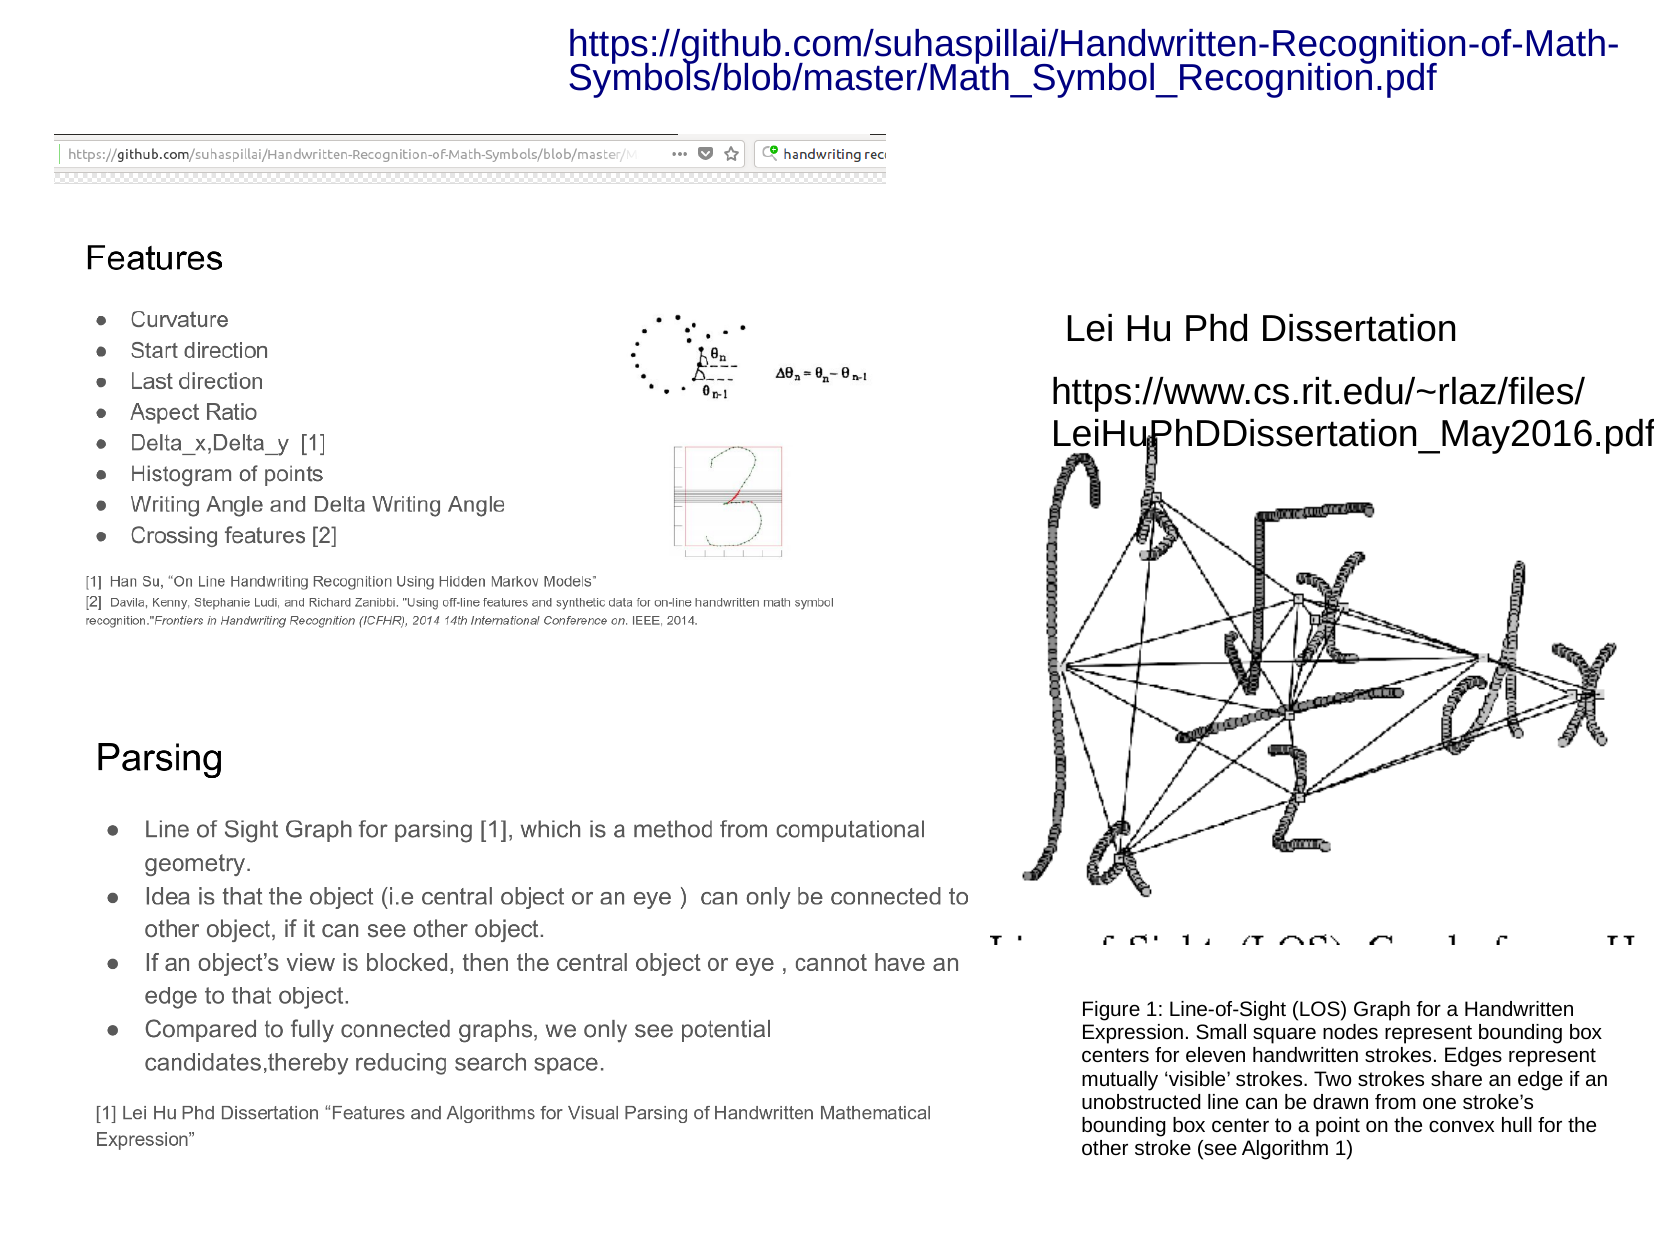

https://github.com/suhaspillai/Handwritten-Recognition-of-Math-Symbols/blob/master/Math_Symbol_Recognition.pdf
Lei Hu Phd Dissertation
https://www.cs.rit.edu/~rlaz/files/LeiHuPhDDissertation_May2016.pdf
Figure 1: Line-of-Sight (LOS) Graph for a Handwritten Expression. Small square nodes represent bounding box centers for eleven handwritten strokes. Edges represent mutually ‘visible’ strokes. Two strokes share an edge if an unobstructed line can be drawn from one stroke’s bounding box center to a point on the convex hull for the other stroke (see Algorithm 1)